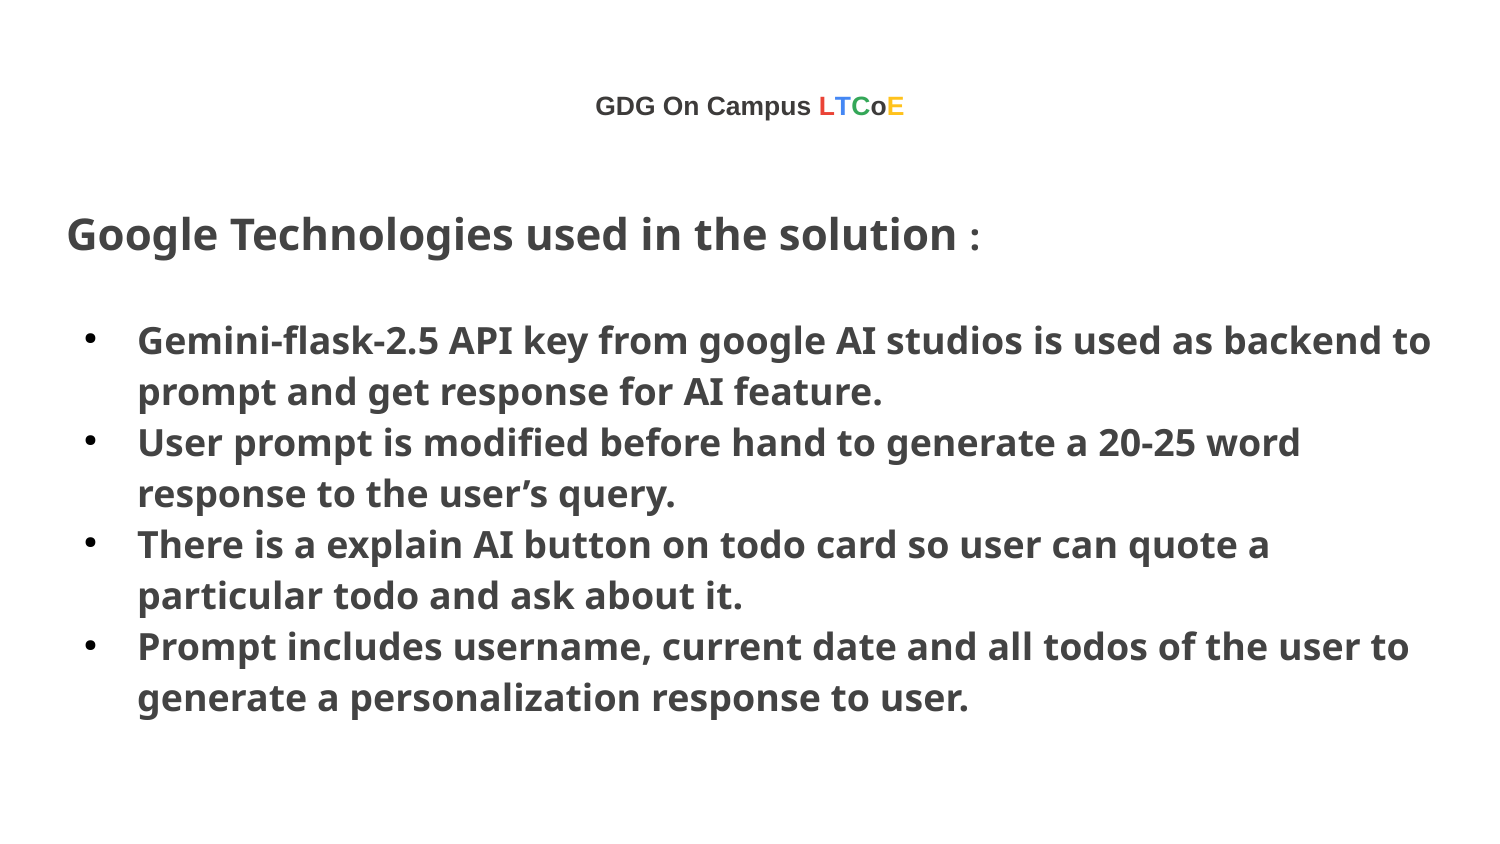

# GDG On Campus LTCoE
Google Technologies used in the solution :
Gemini-flask-2.5 API key from google AI studios is used as backend to prompt and get response for AI feature.
User prompt is modified before hand to generate a 20-25 word response to the user’s query.
There is a explain AI button on todo card so user can quote a particular todo and ask about it.
Prompt includes username, current date and all todos of the user to generate a personalization response to user.